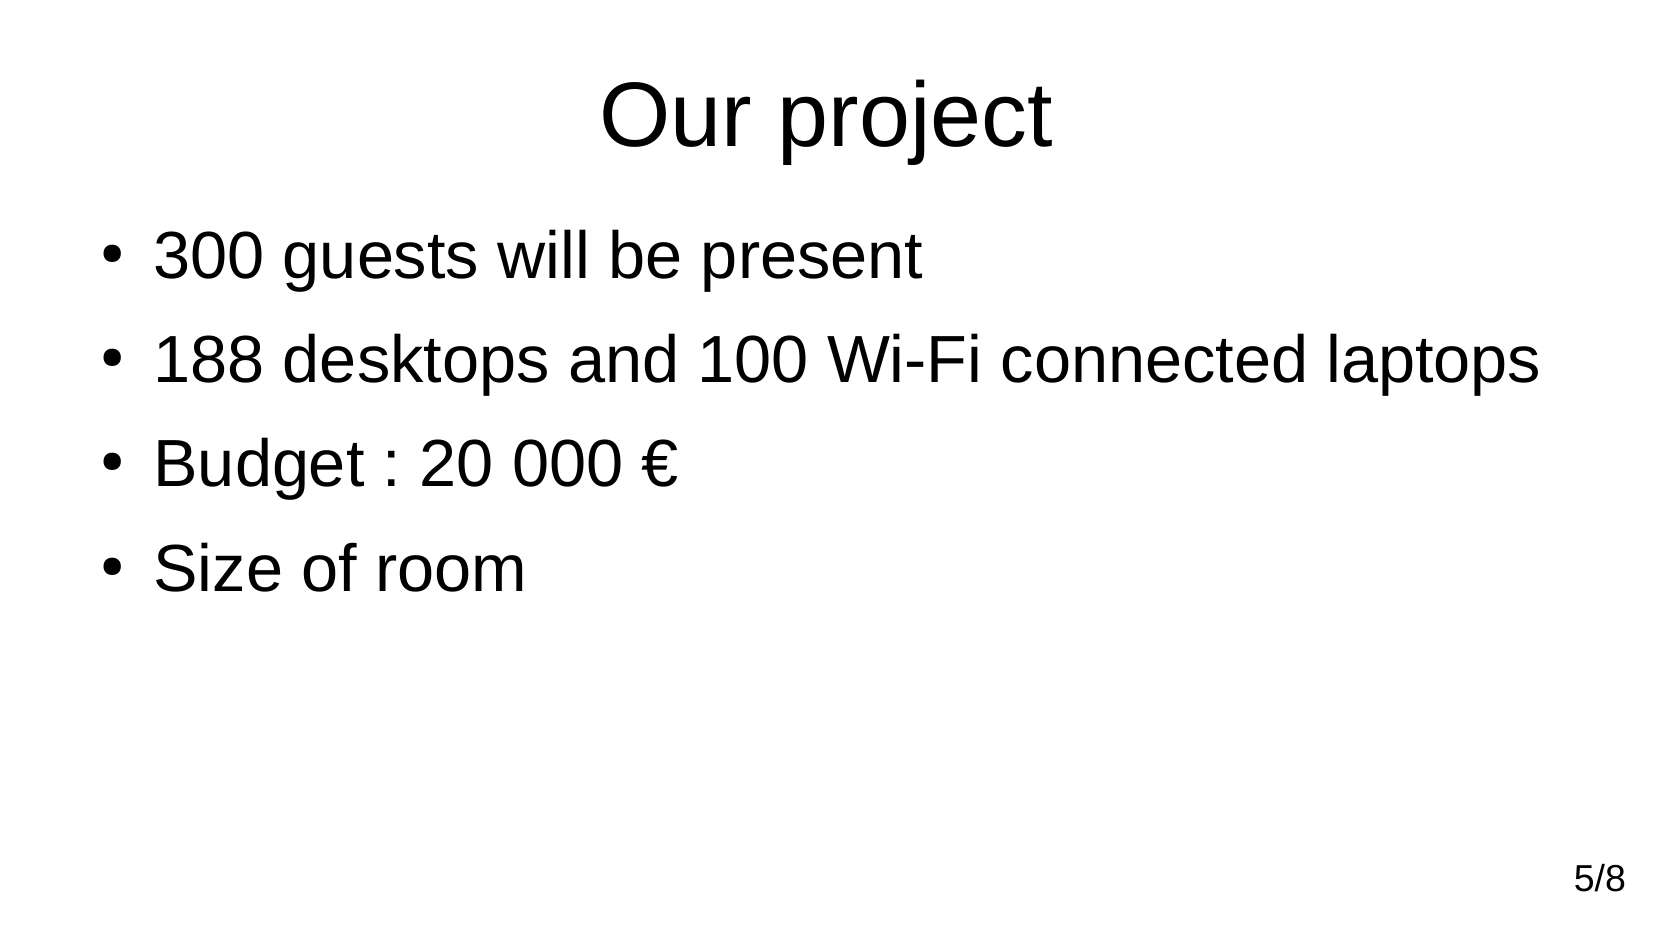

# Our project
300 guests will be present
188 desktops and 100 Wi-Fi connected laptops
Budget : 20 000 €
Size of room